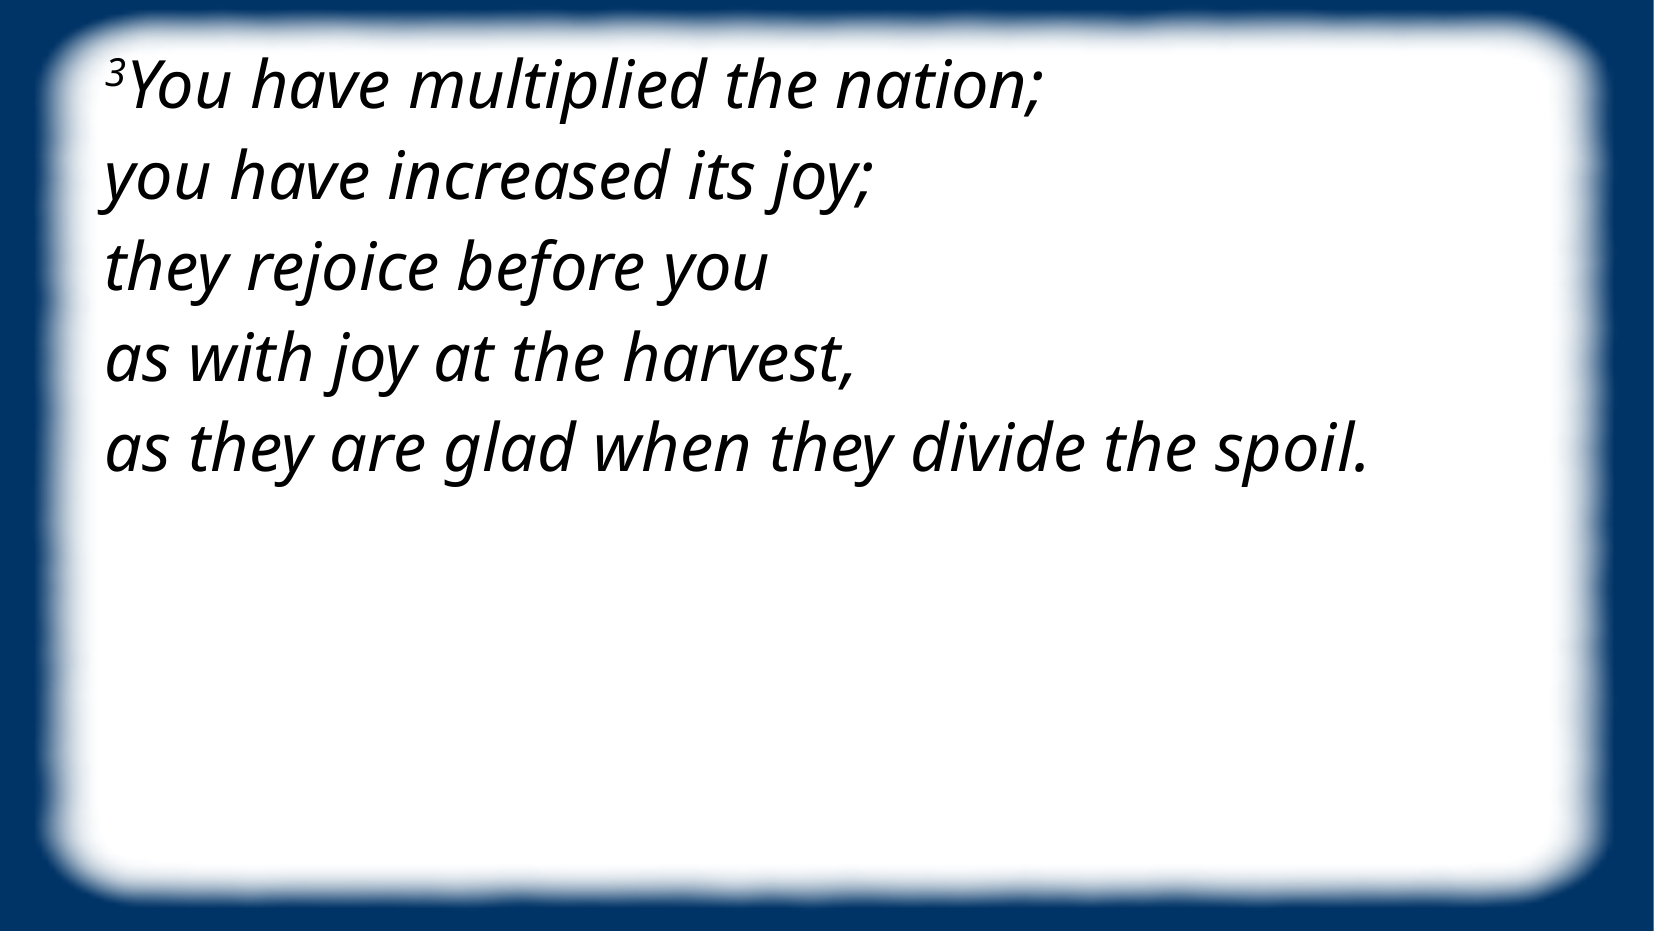

3You have multiplied the nation;
you have increased its joy;
they rejoice before you
as with joy at the harvest,
as they are glad when they divide the spoil.